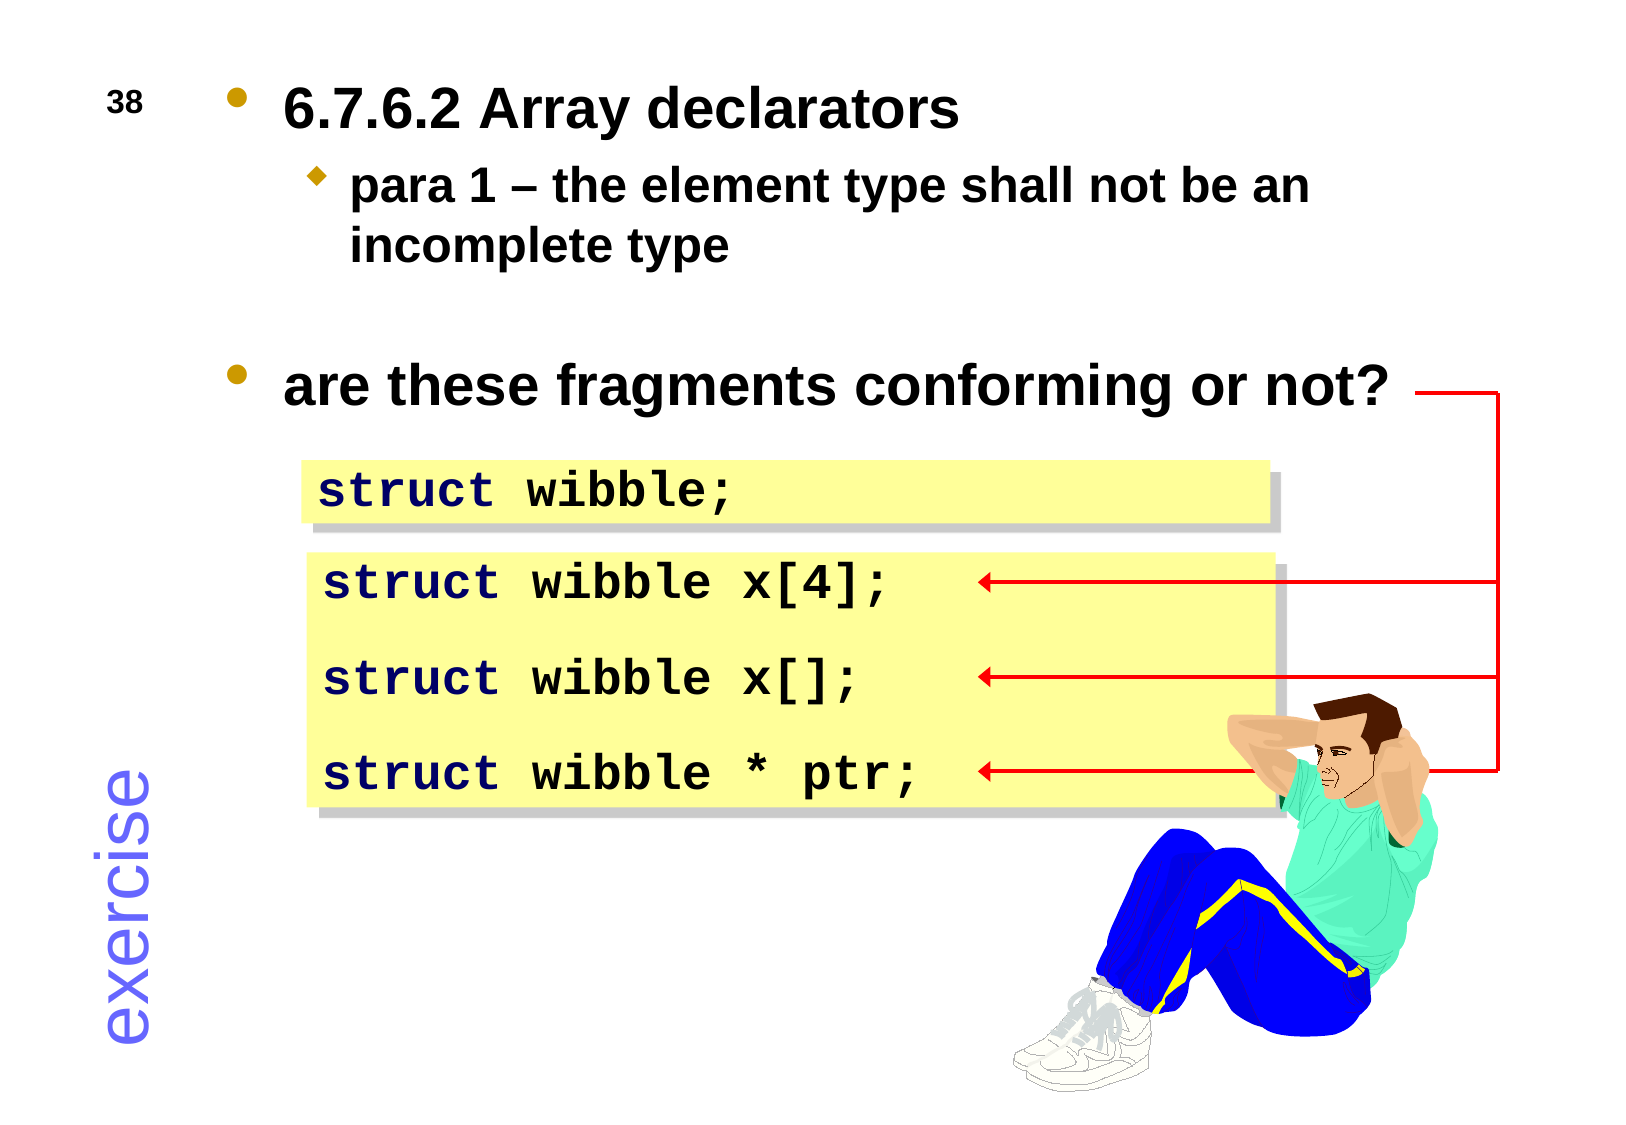

38
6.7.6.2 Array declarators
para 1 – the element type shall not be an incomplete type
are these fragments conforming or not?
struct wibble;
struct wibble x[4];
struct wibble x[];
struct wibble * ptr;
# exercise